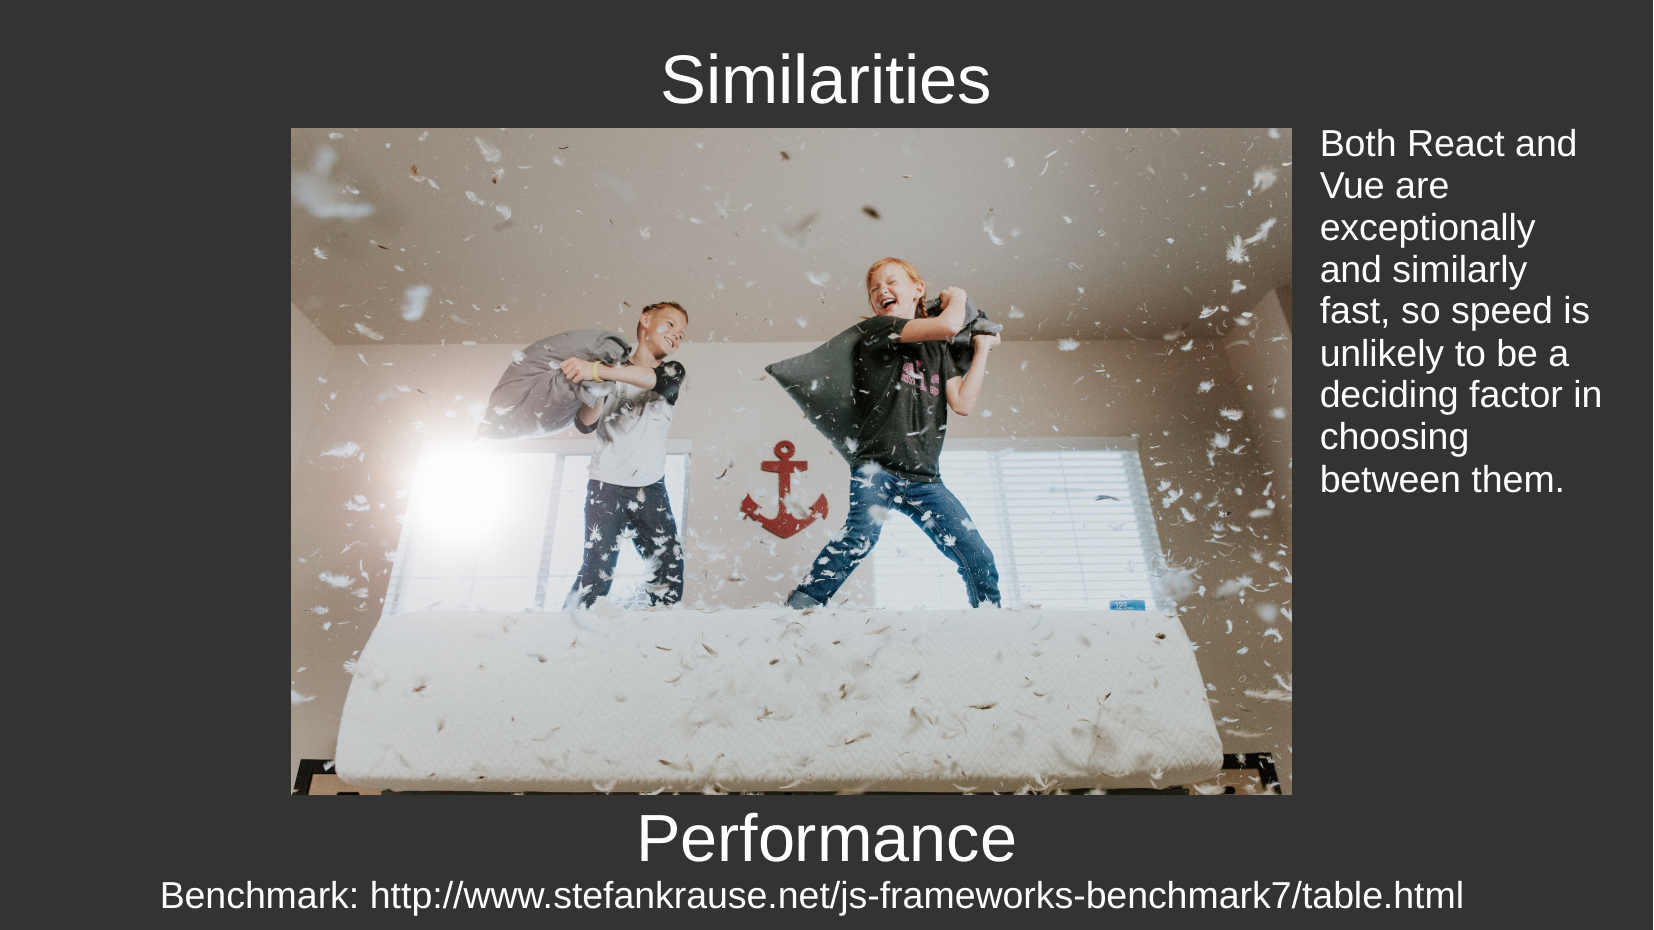

# Similarities
Both React and Vue are exceptionally and similarly fast, so speed is unlikely to be a deciding factor in choosing between them.
Performance
Benchmark: http://www.stefankrause.net/js-frameworks-benchmark7/table.html